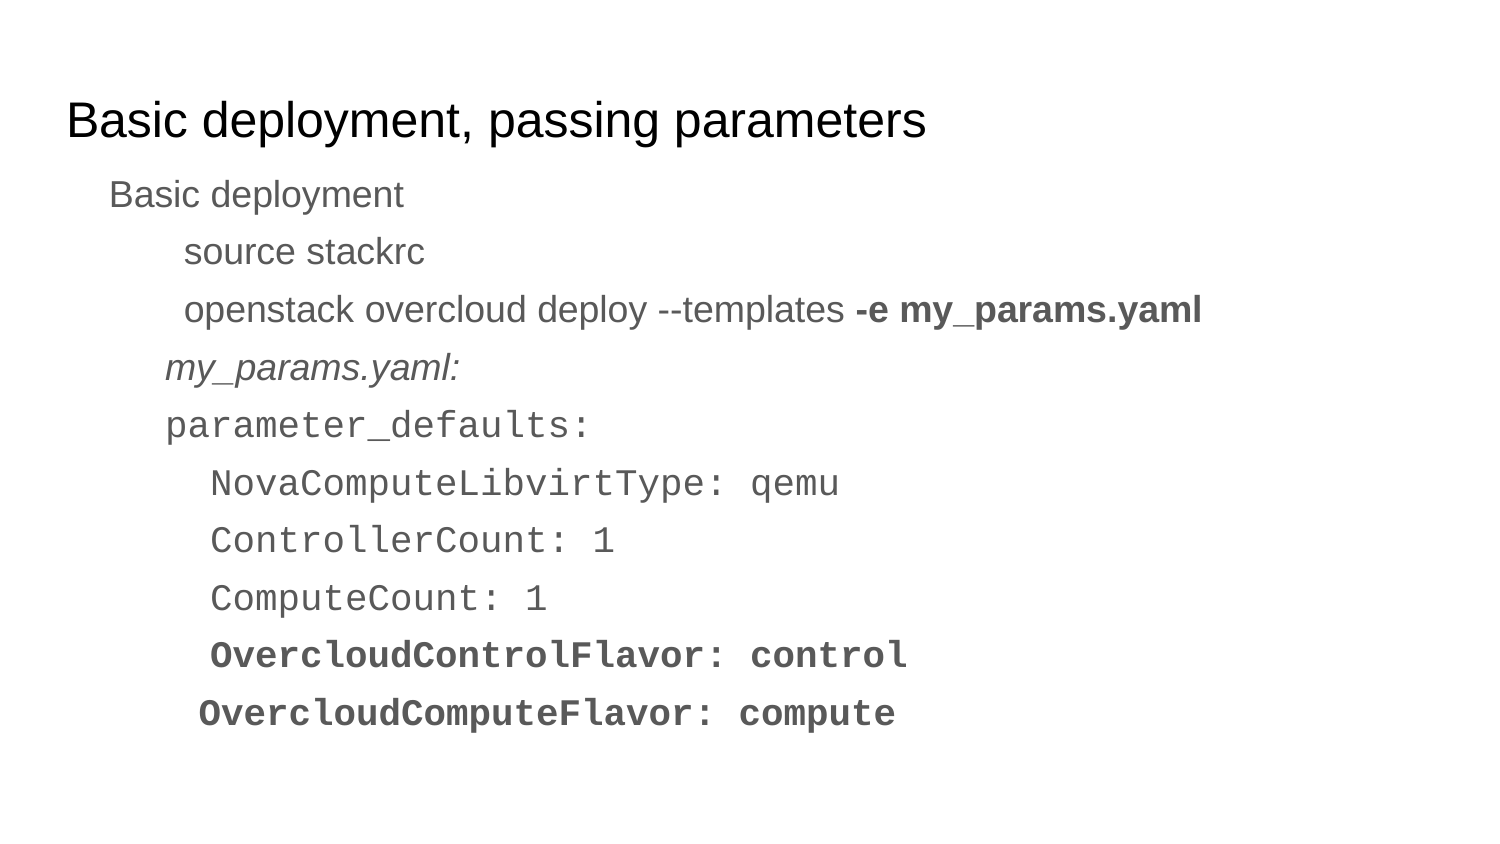

Basic deployment, passing parameters
# Basic deployment
source stackrc
openstack overcloud deploy --templates -e my_params.yaml
my_params.yaml:
parameter_defaults:
 NovaComputeLibvirtType: qemu
 ControllerCount: 1
 ComputeCount: 1
 OvercloudControlFlavor: control
 OvercloudComputeFlavor: compute